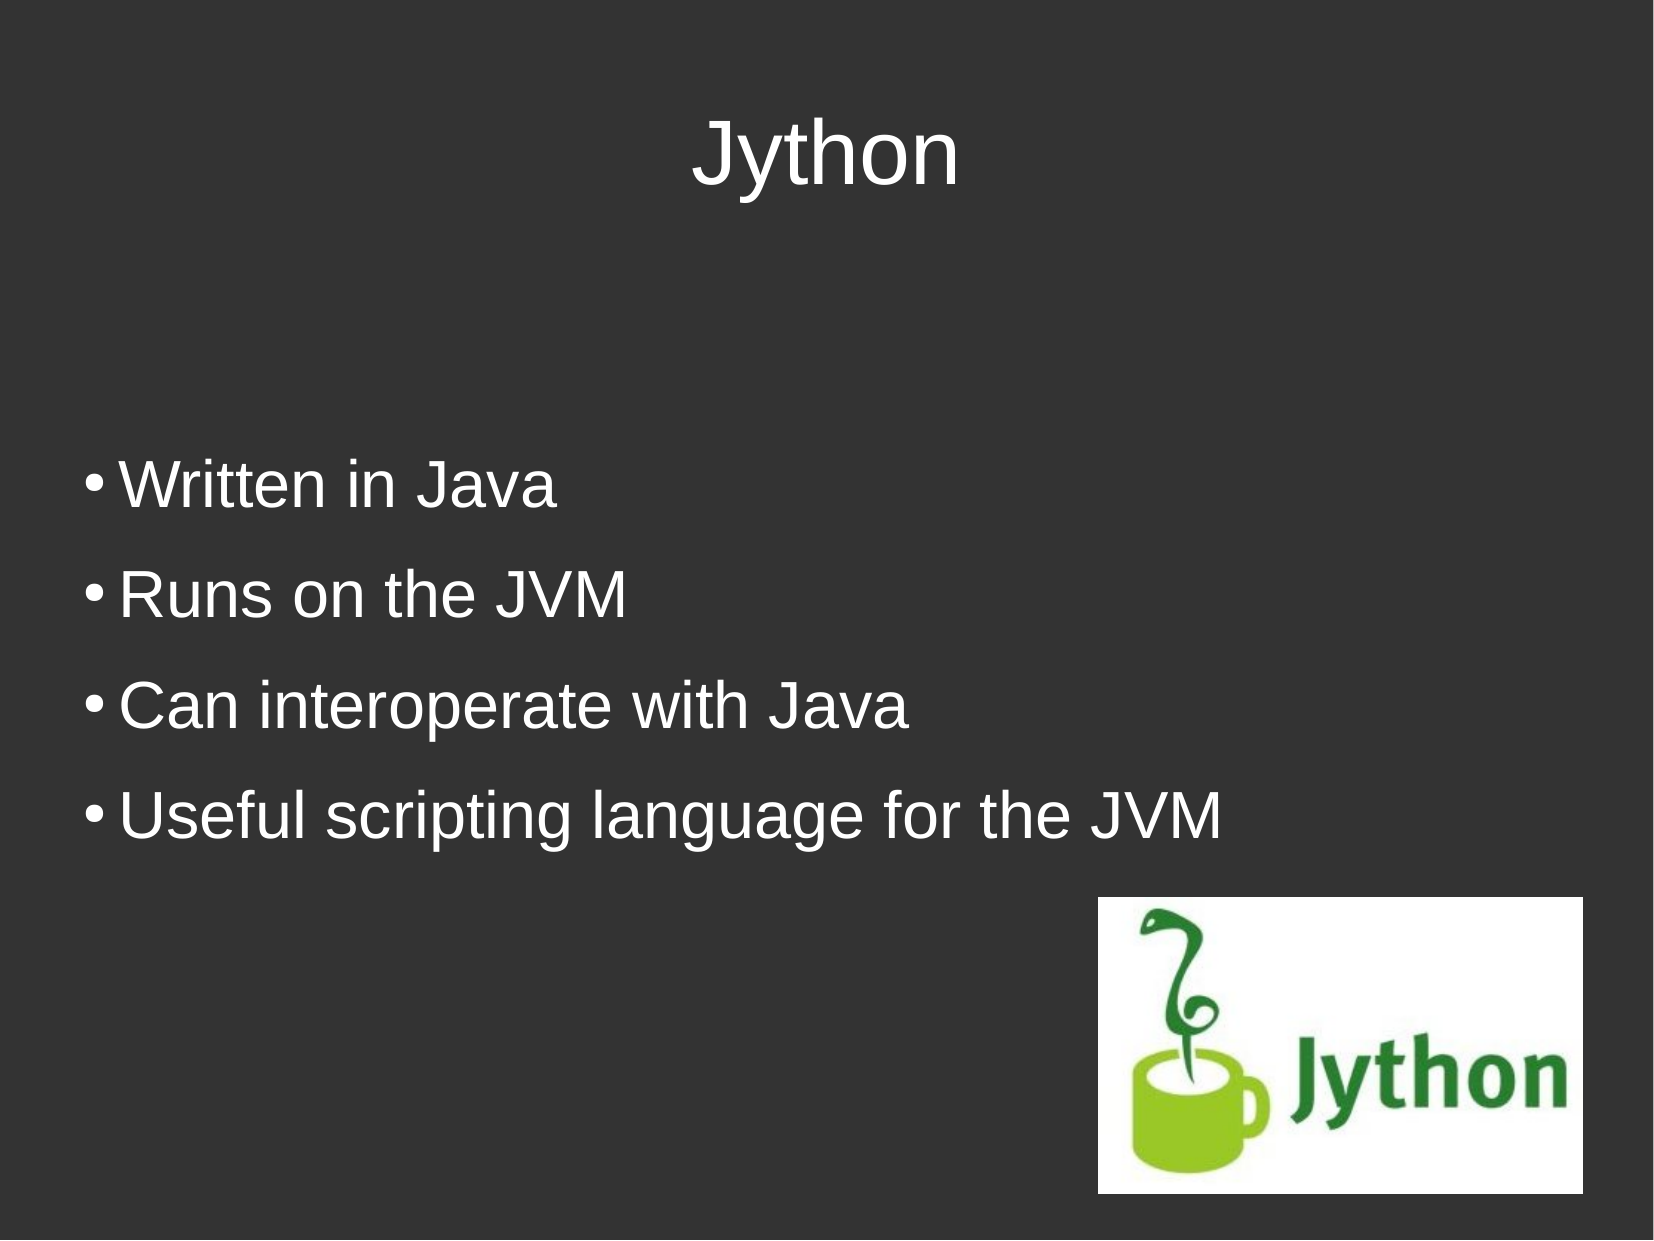

# Jython
Written in Java
Runs on the JVM
Can interoperate with Java
Useful scripting language for the JVM